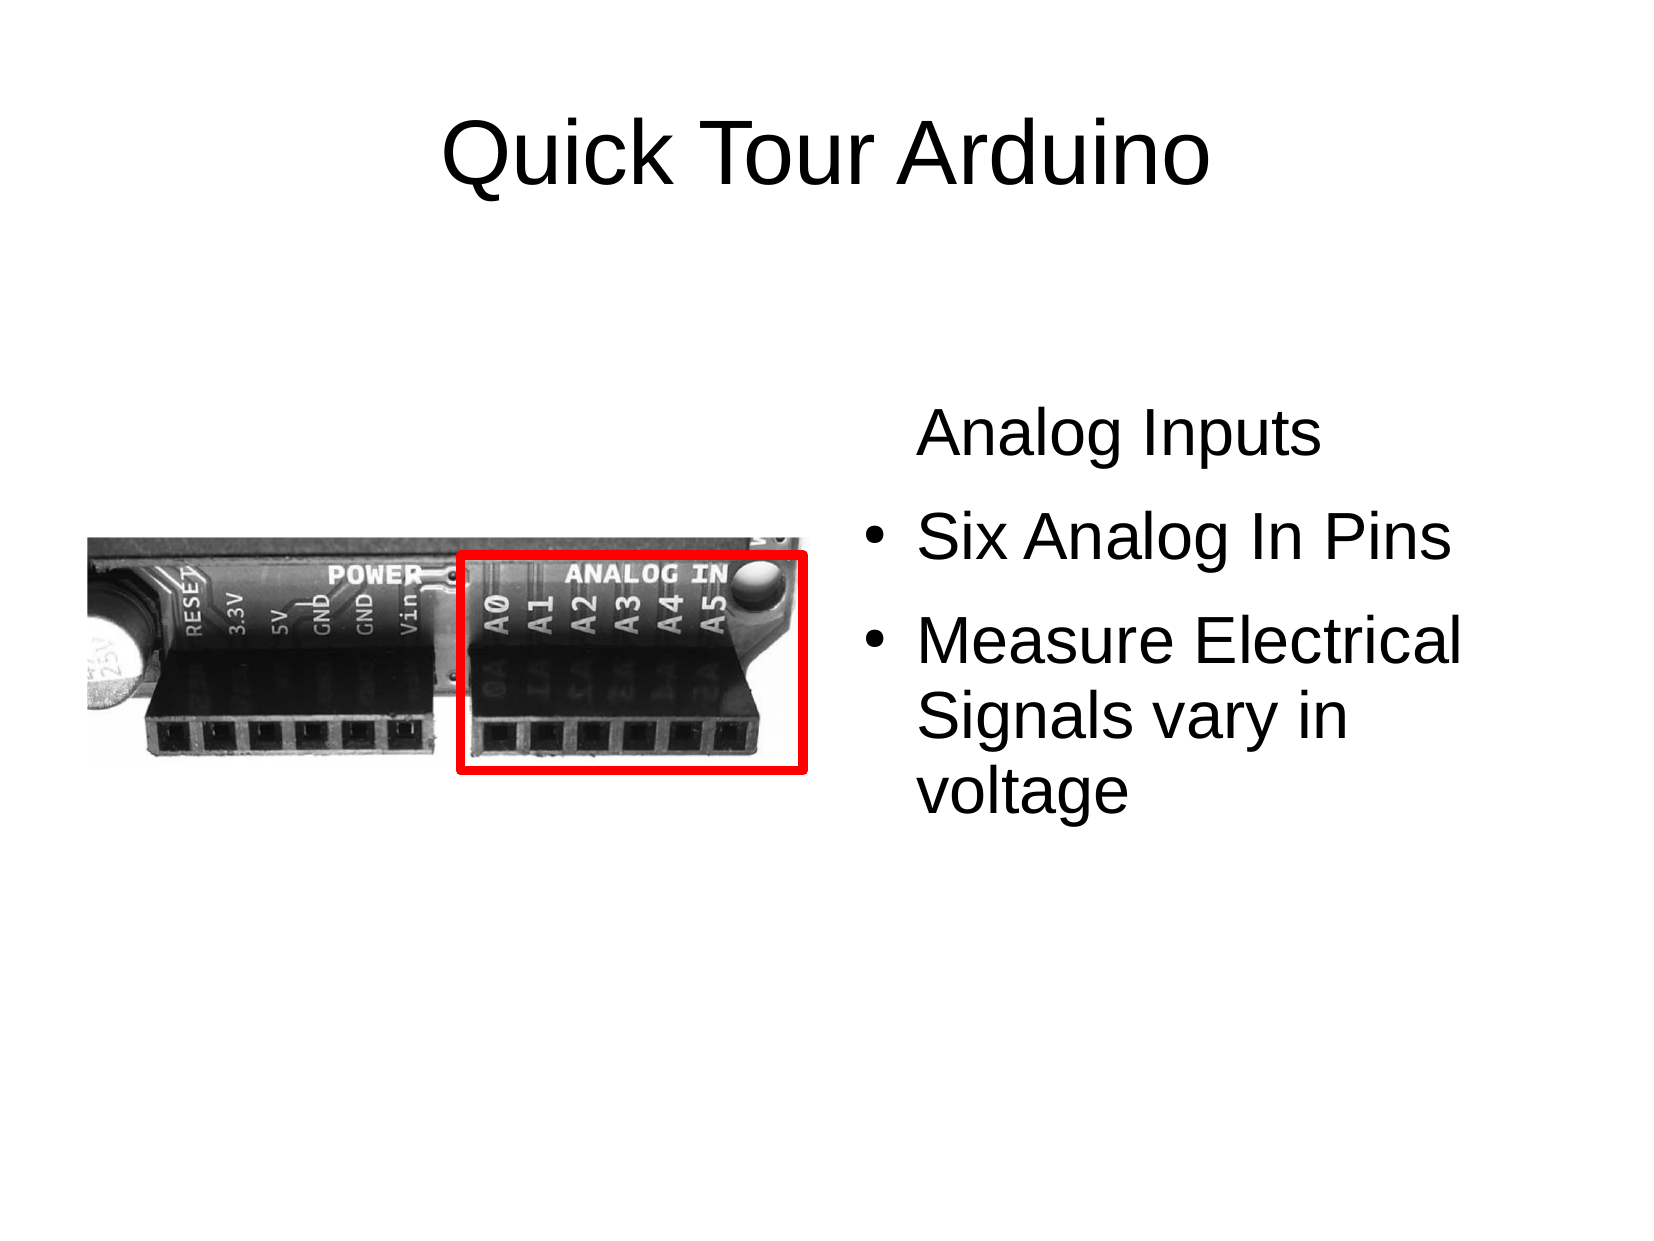

# Quick Tour Arduino
Analog Inputs
Six Analog In Pins
Measure Electrical Signals vary in voltage